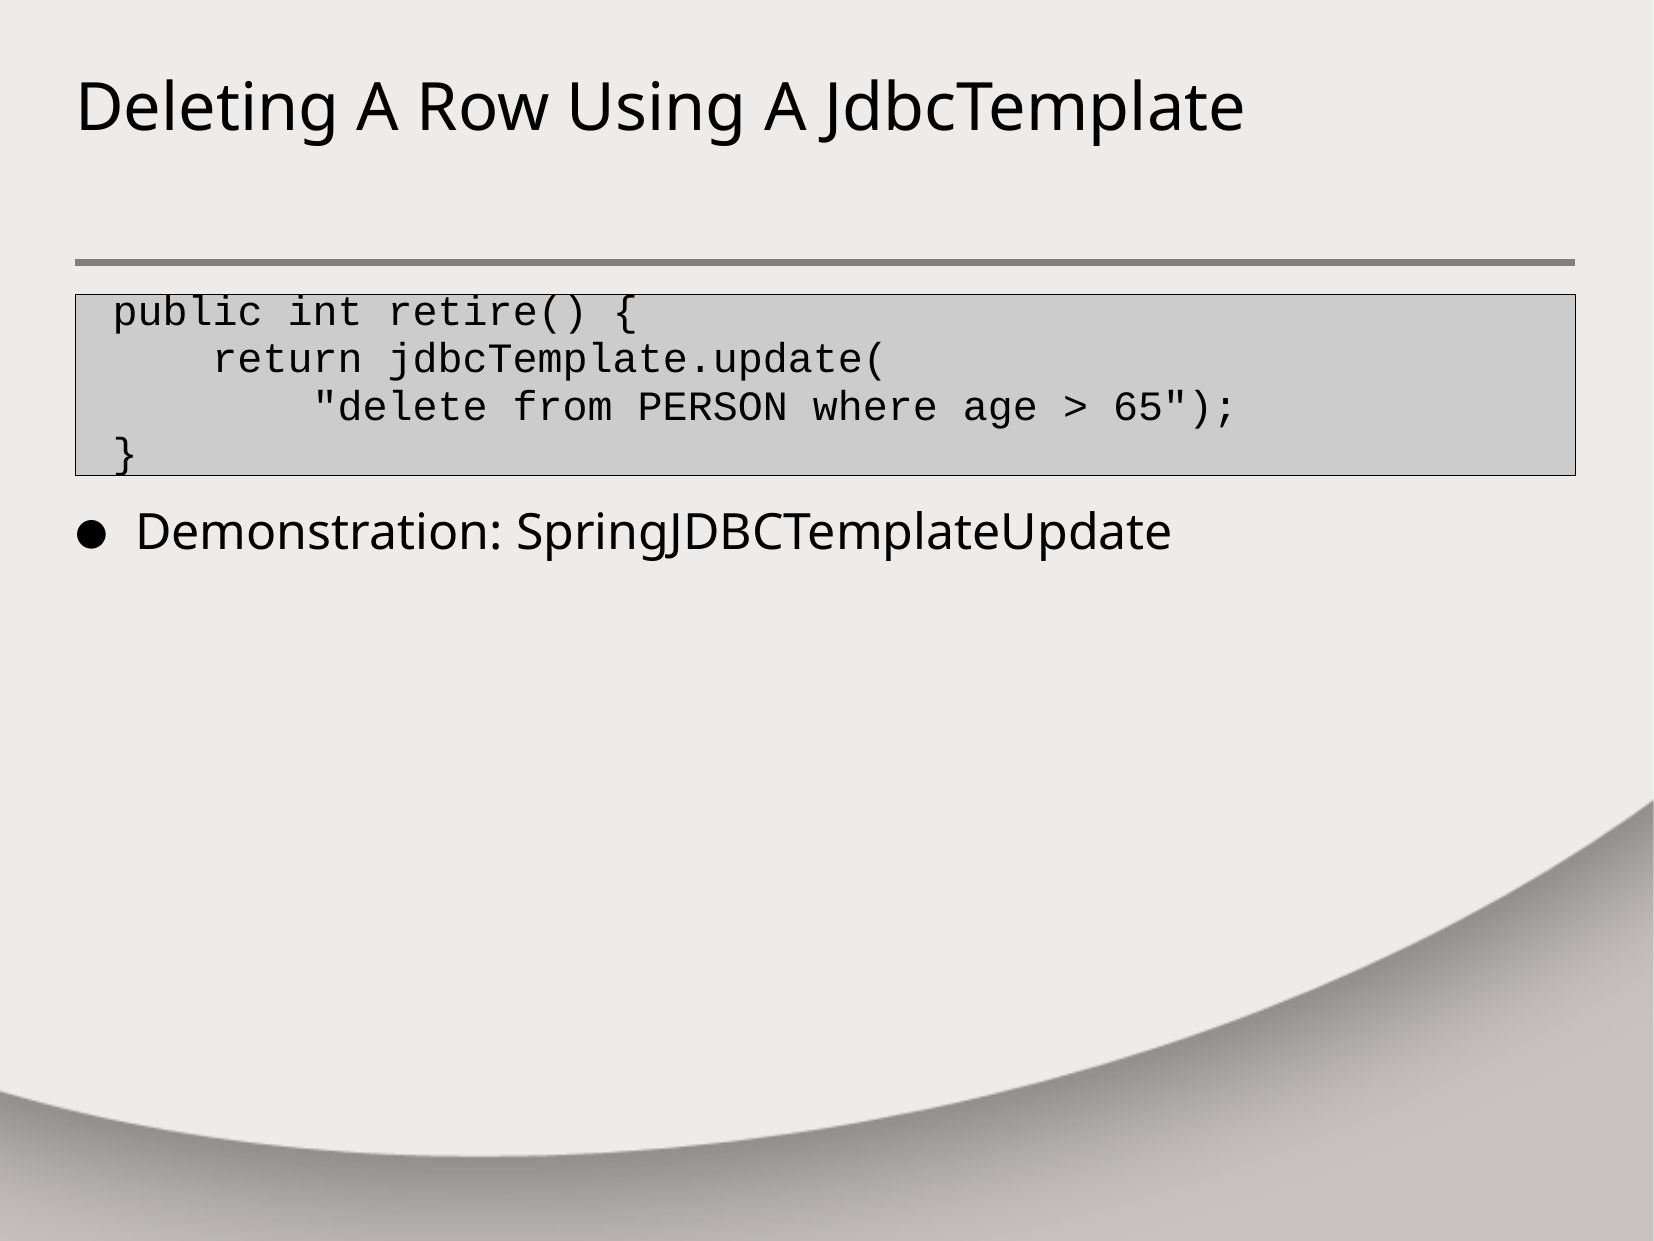

# Deleting A Row Using A JdbcTemplate
public int retire() {
 return jdbcTemplate.update(
 "delete from PERSON where age > 65");
}
Demonstration: SpringJDBCTemplateUpdate